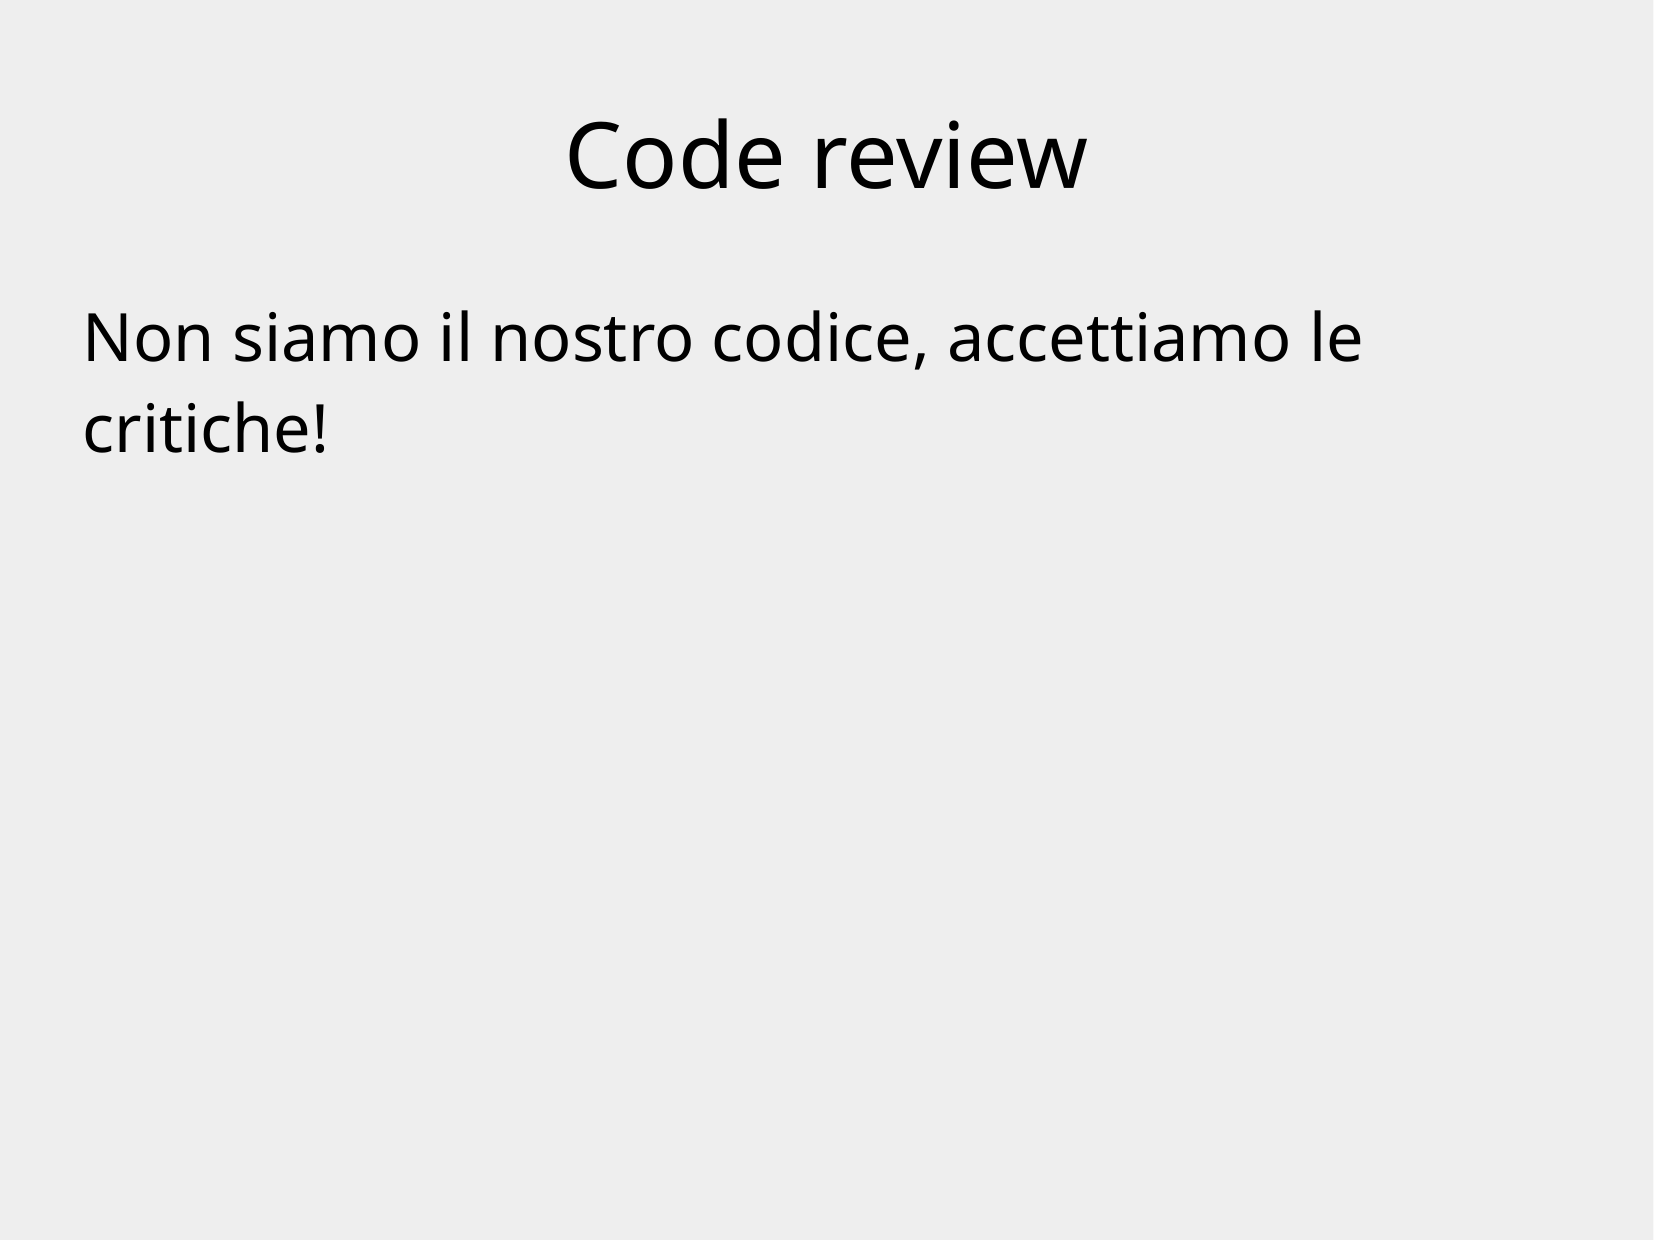

# Code review
Non siamo il nostro codice, accettiamo le critiche!